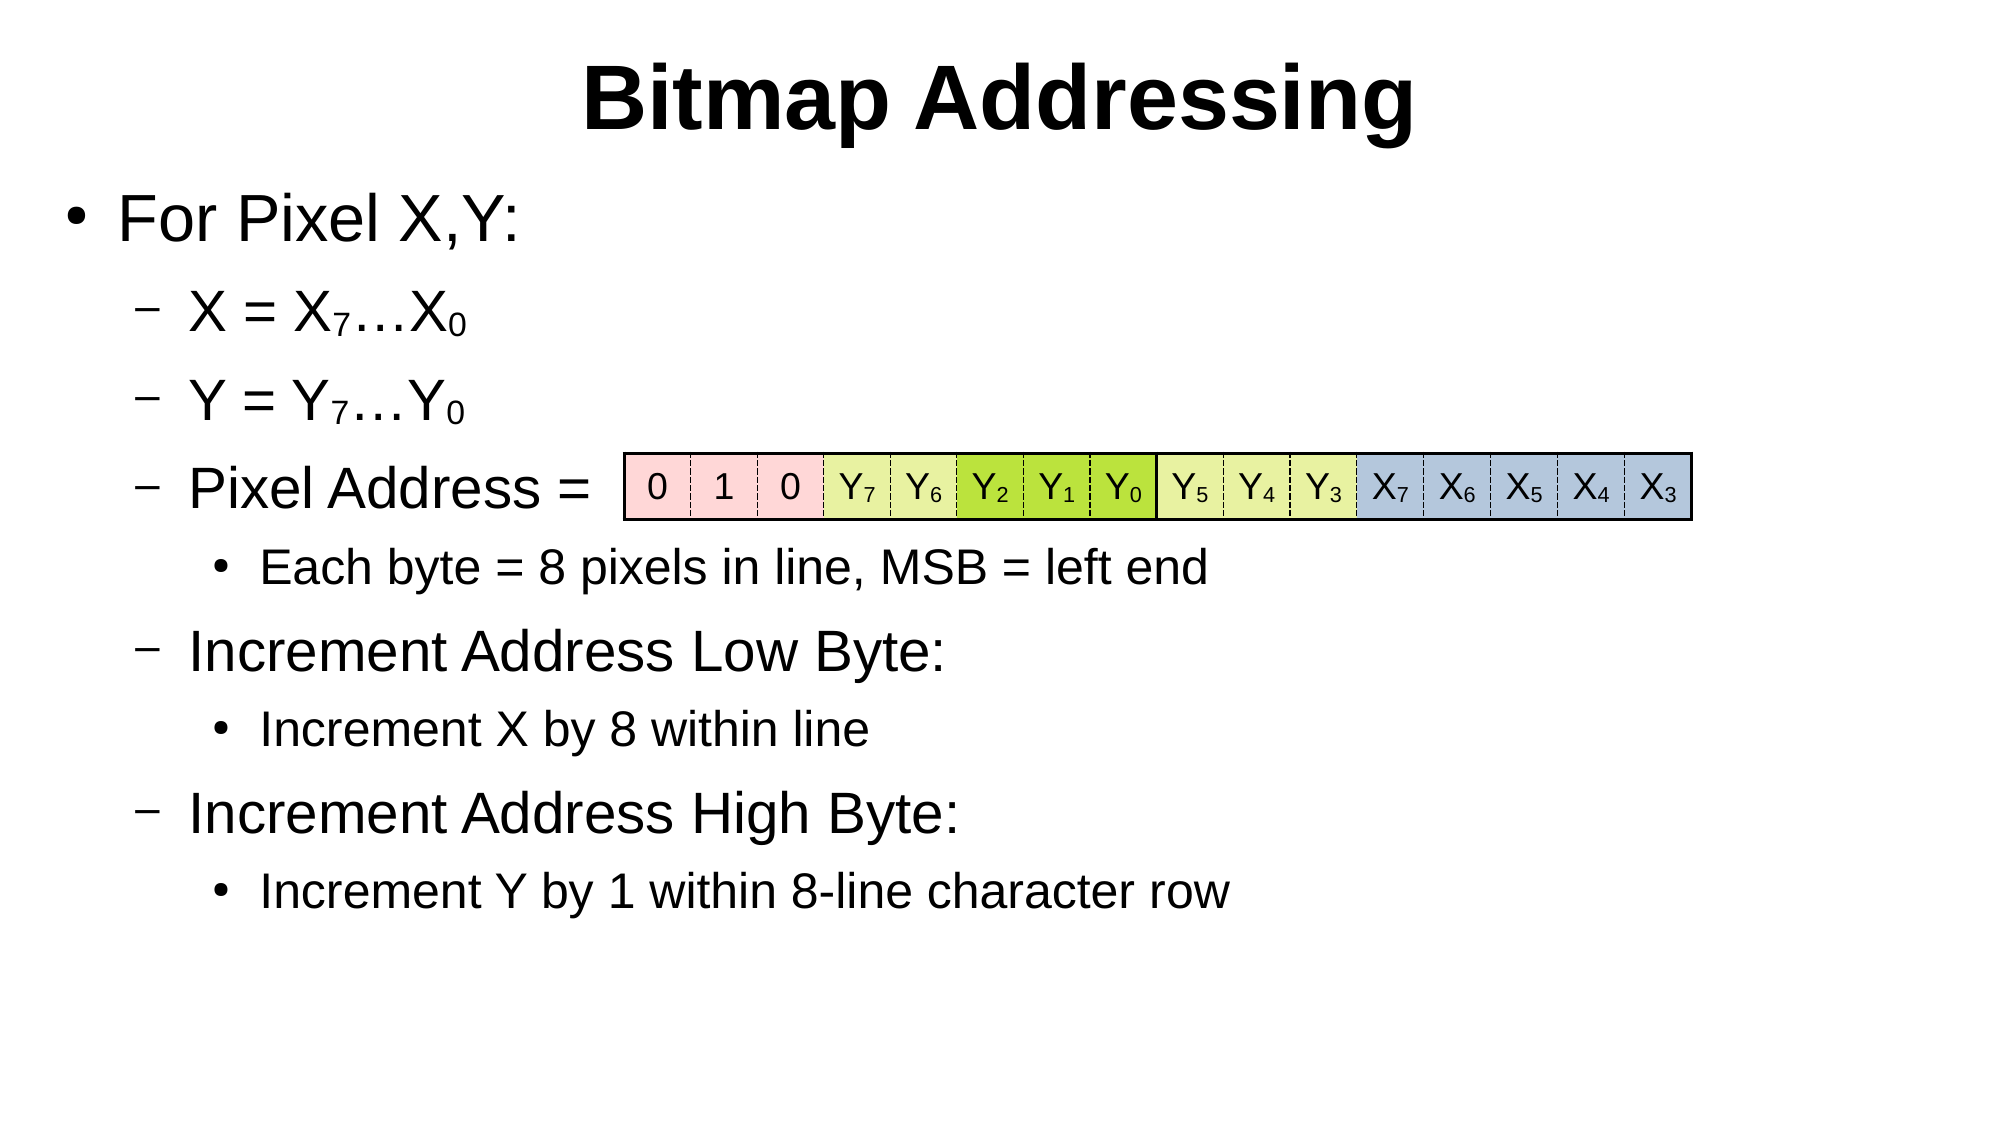

# Bitmap Addressing
For Pixel X,Y:
X = X7…X0
Y = Y7…Y0
Pixel Address =
Each byte = 8 pixels in line, MSB = left end
Increment Address Low Byte:
Increment X by 8 within line
Increment Address High Byte:
Increment Y by 1 within 8-line character row
| 0 | 1 | 0 | Y7 | Y6 | Y2 | Y1 | Y0 | Y5 | Y4 | Y3 | X7 | X6 | X5 | X4 | X3 |
| --- | --- | --- | --- | --- | --- | --- | --- | --- | --- | --- | --- | --- | --- | --- | --- |